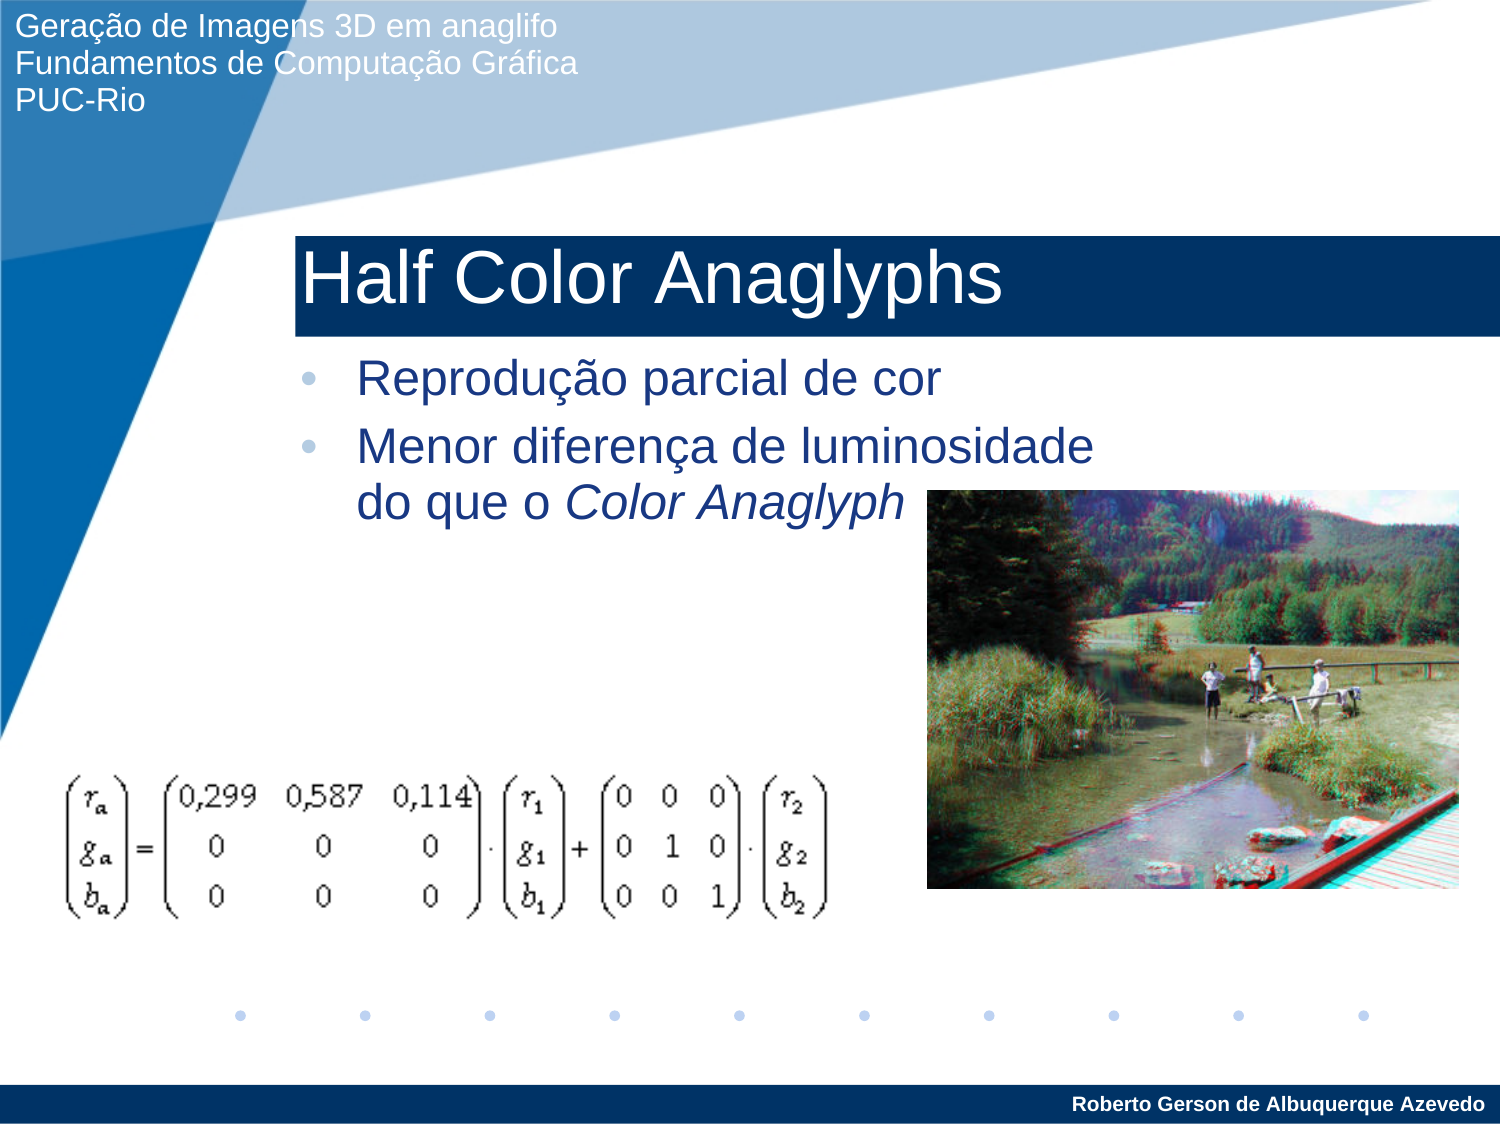

# Half Color Anaglyphs
Reprodução parcial de cor
Menor diferença de luminosidade
do que o Color Anaglyph